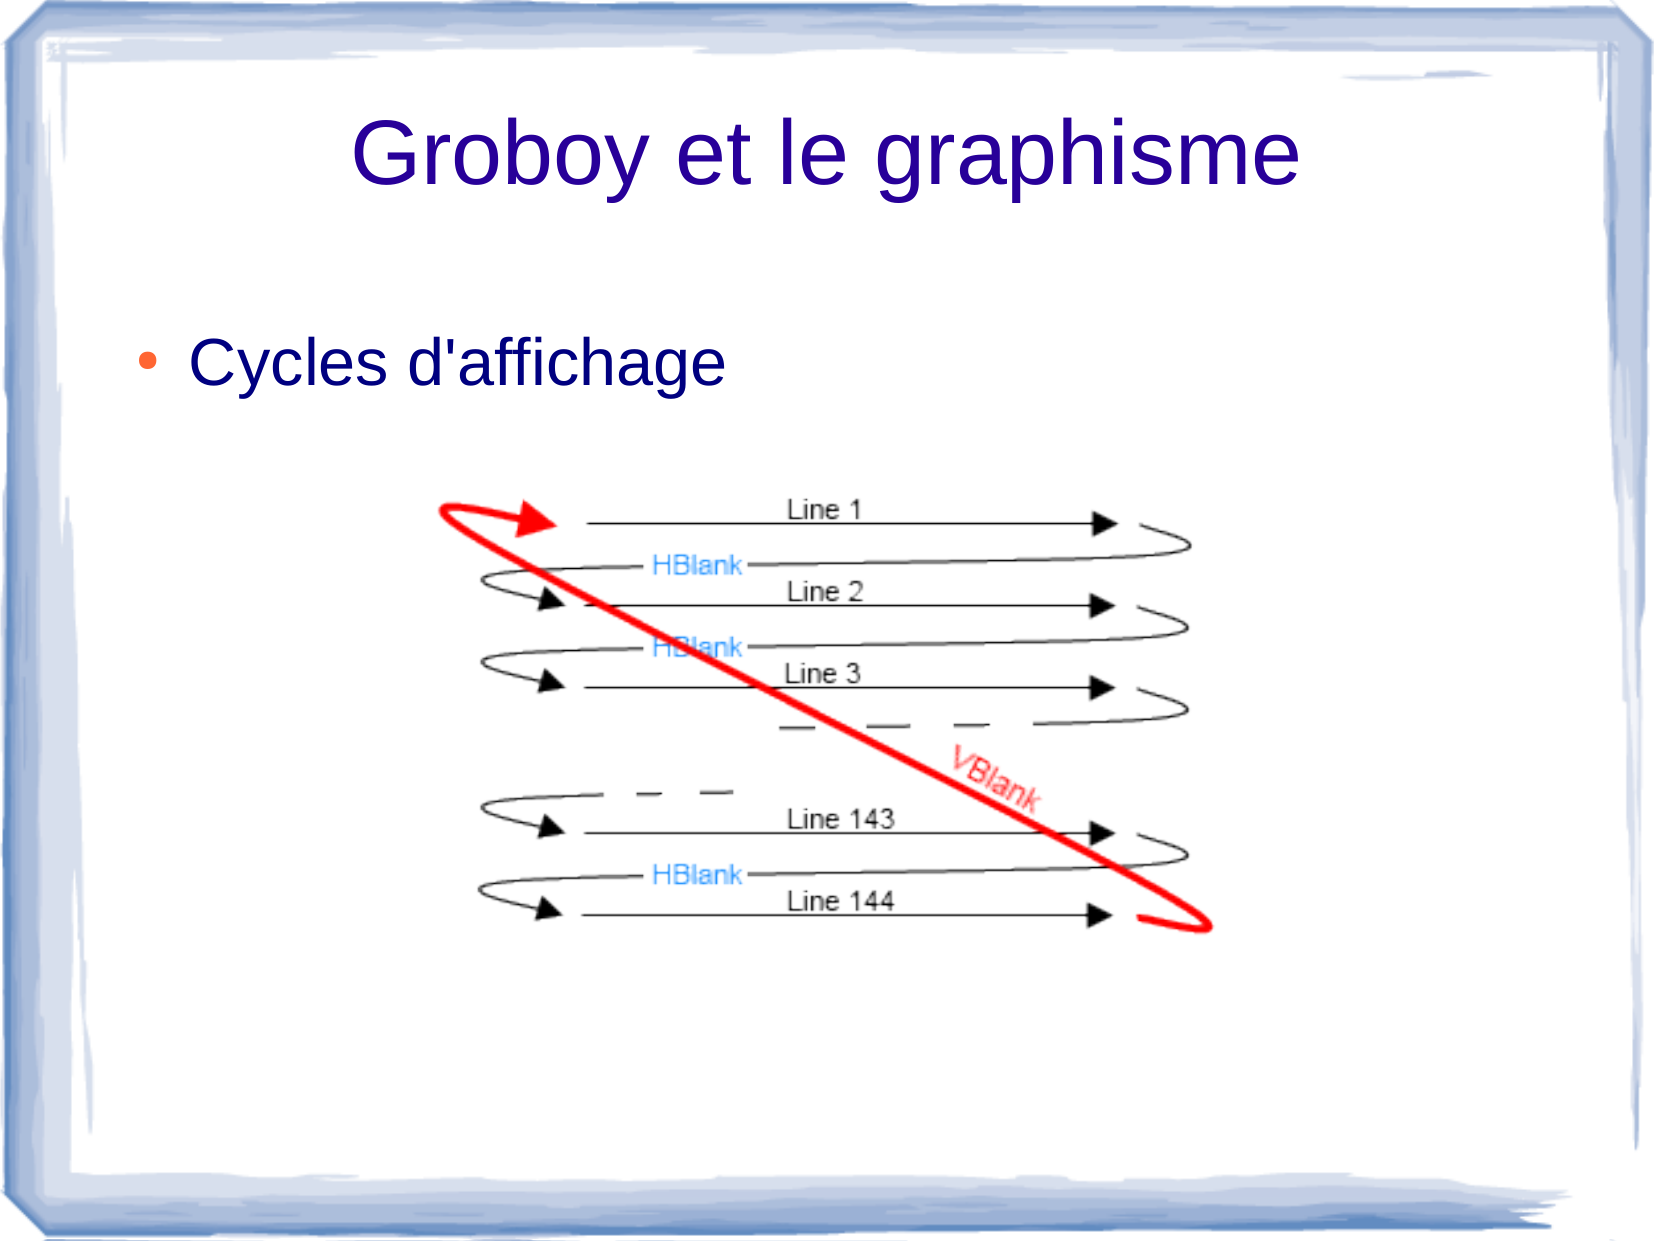

# Groboy et le graphisme
Cycles d'affichage